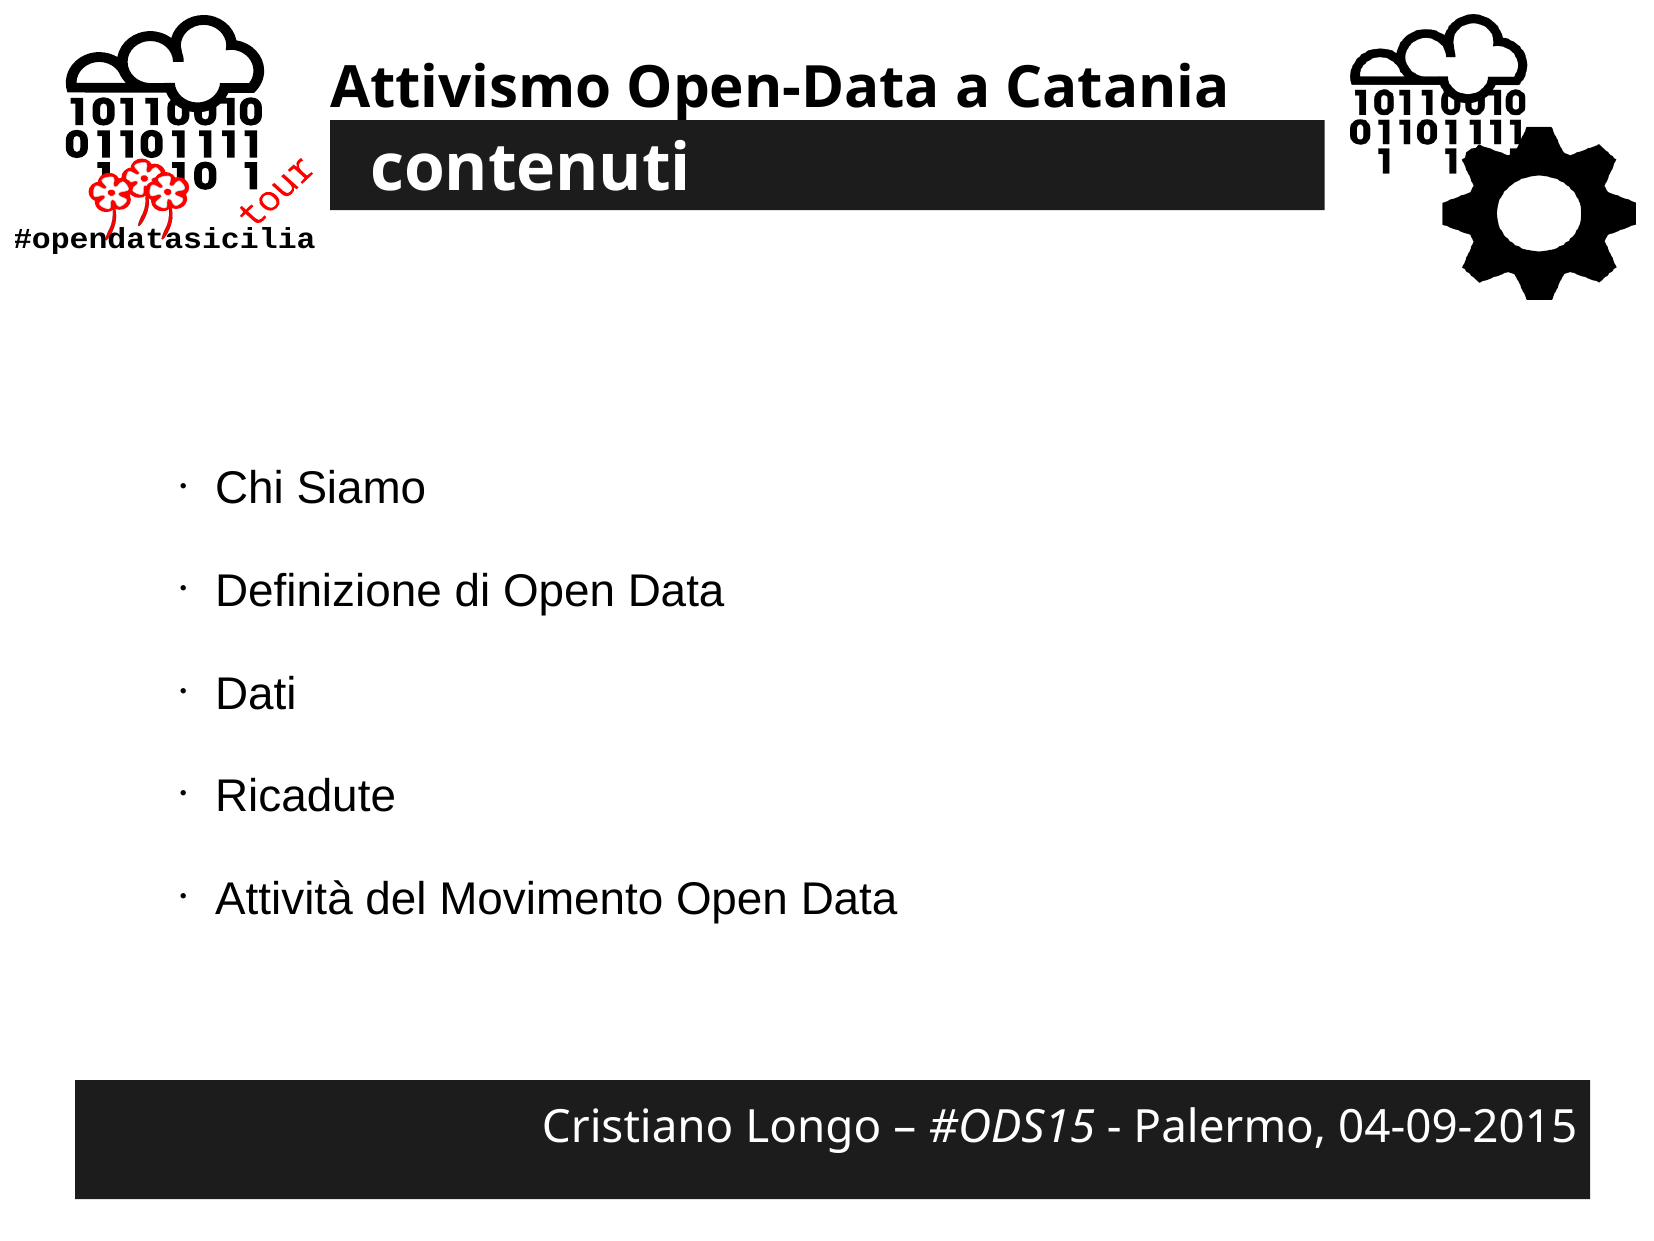

# Attivismo Open-Data a Catania
 contenuti
Chi Siamo
Definizione di Open Data
Dati
Ricadute
Attività del Movimento Open Data
 Cristiano Longo – #ODS15 - Palermo, 04-09-2015